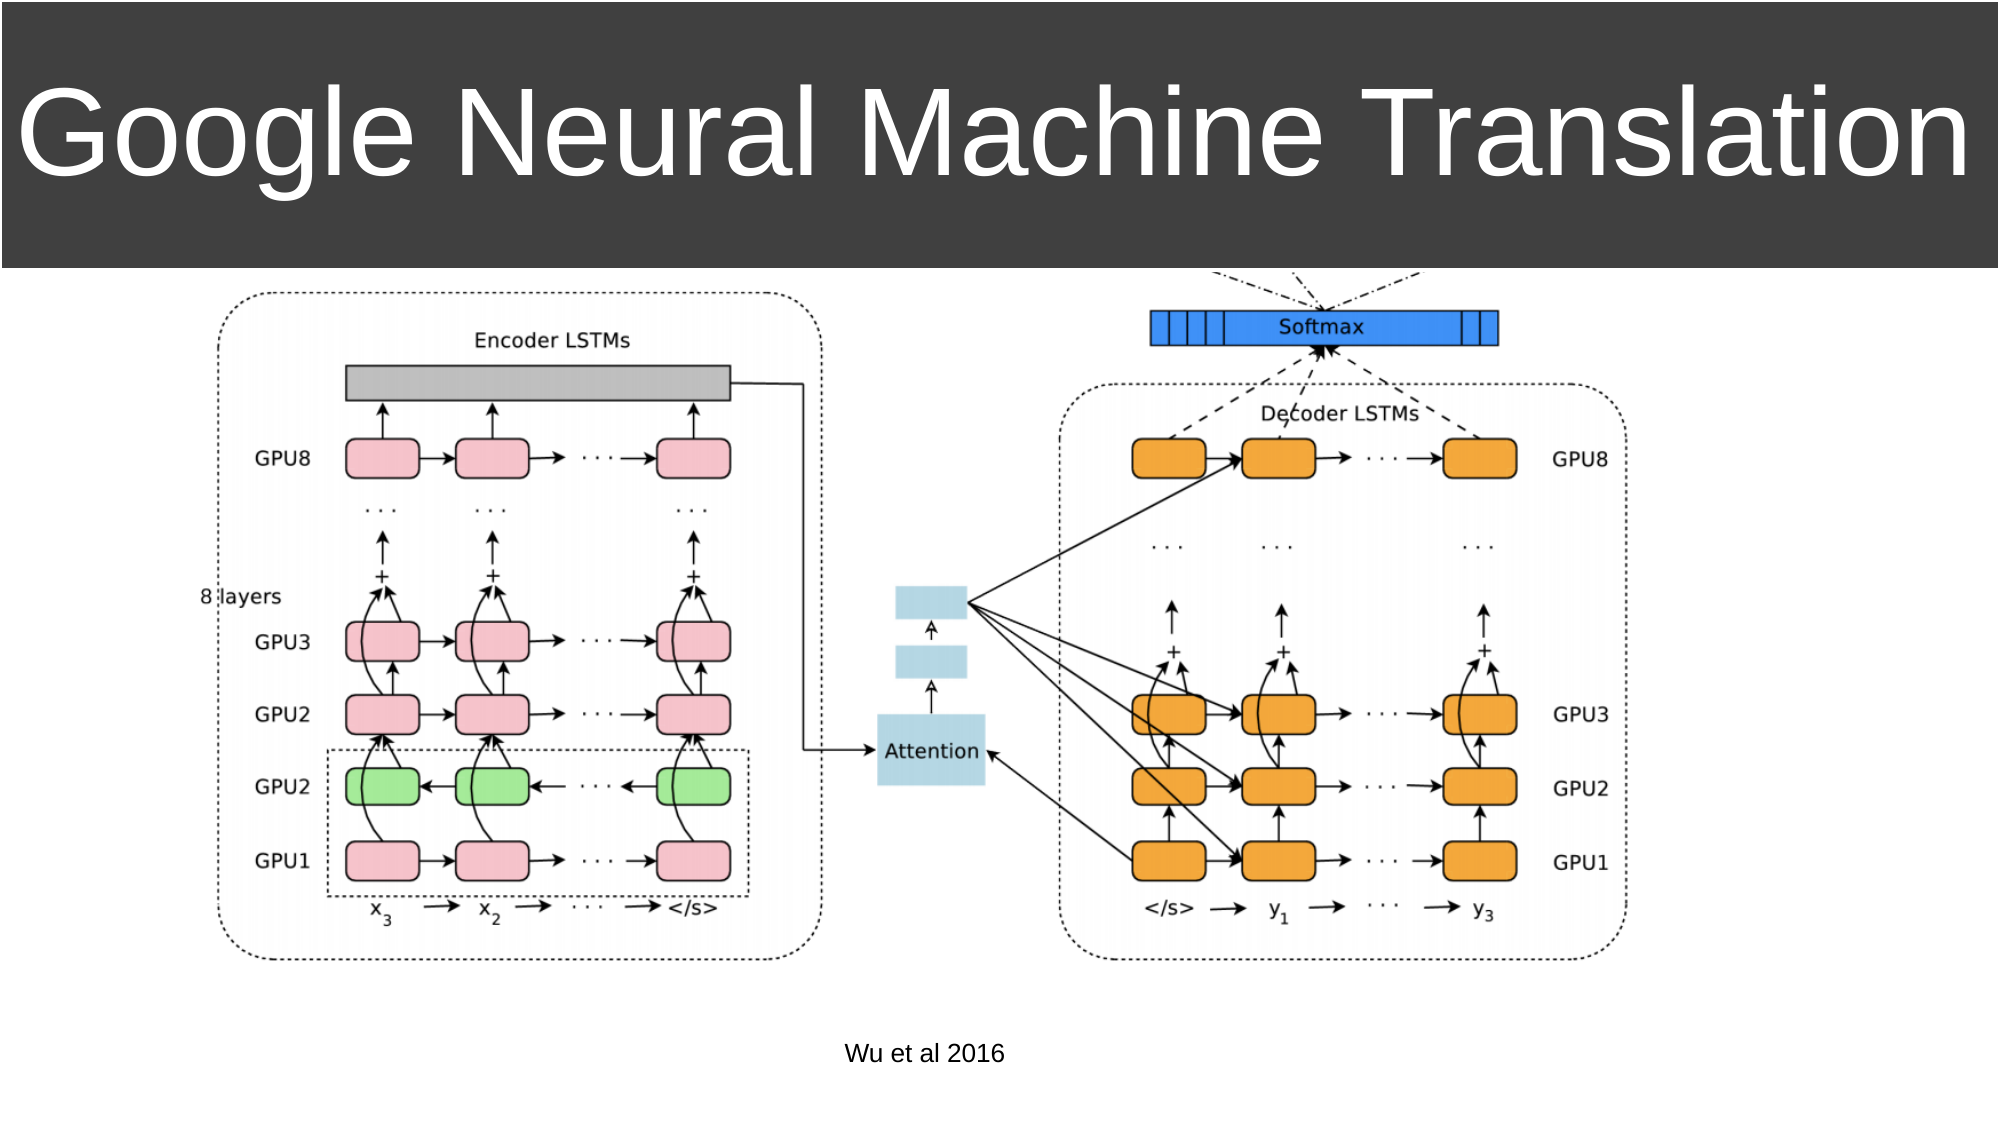

# Google Neural Machine Translation
Wu et al 2016